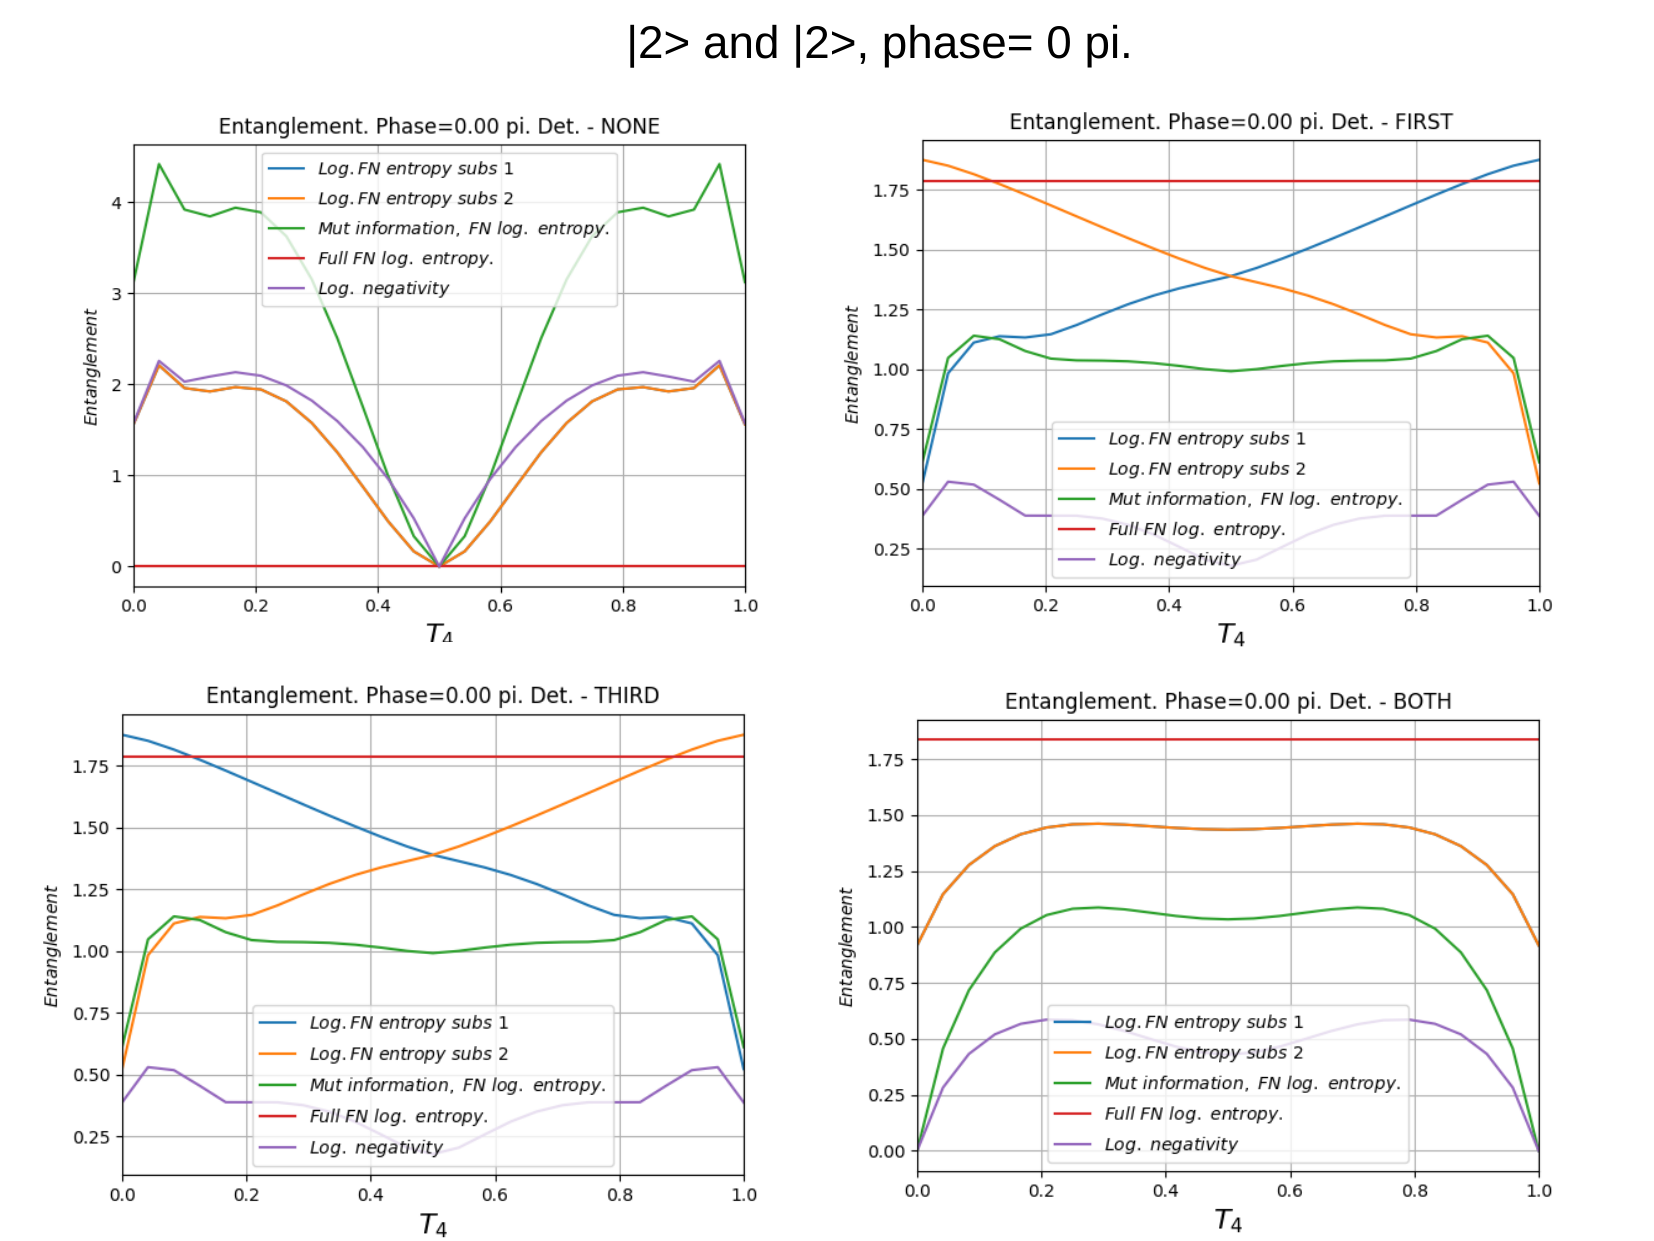

# |2> and |2>, phase= 0 pi.